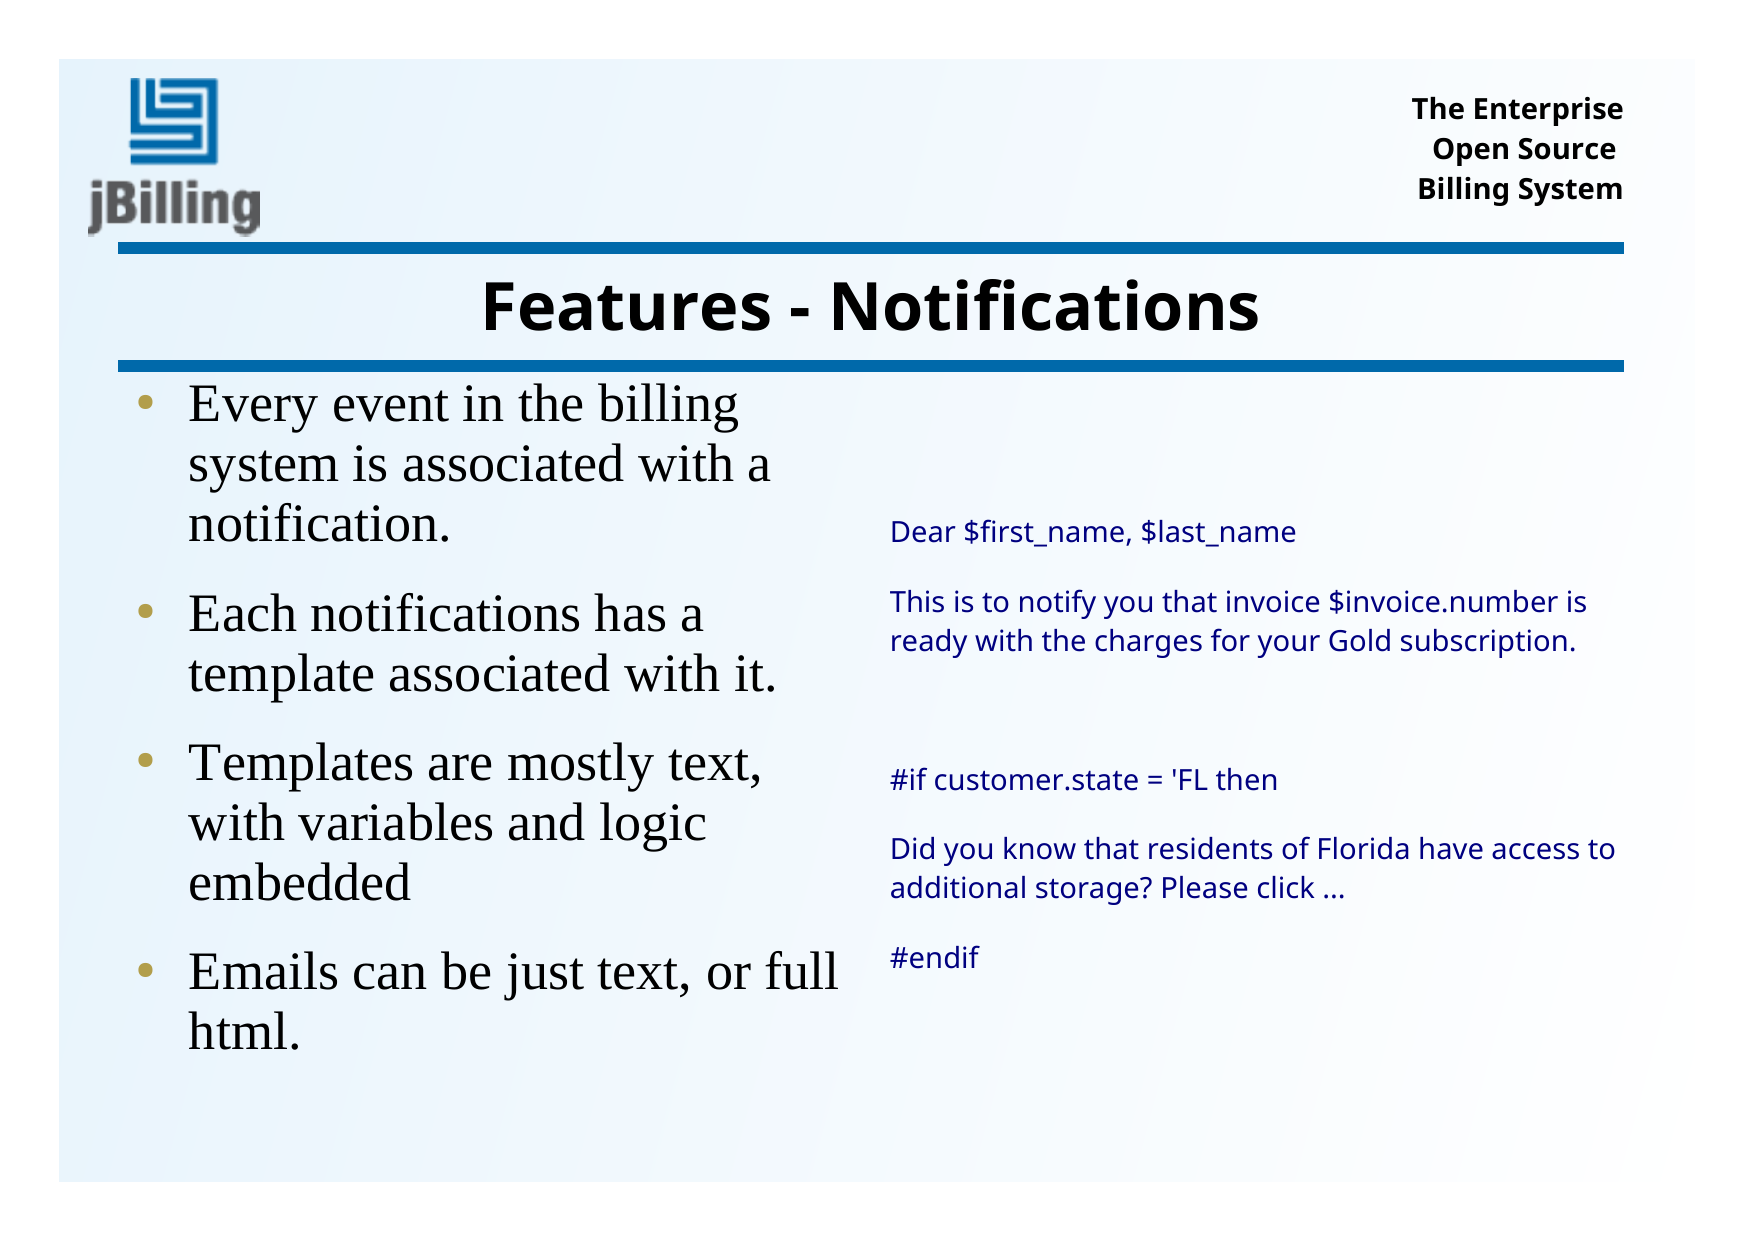

# Features - Notifications
Every event in the billing system is associated with a notification.
Each notifications has a template associated with it.
Templates are mostly text, with variables and logic embedded
Emails can be just text, or full html.
Dear $first_name, $last_name
This is to notify you that invoice $invoice.number is ready with the charges for your Gold subscription.
#if customer.state = 'FL then
Did you know that residents of Florida have access to additional storage? Please click ...
#endif